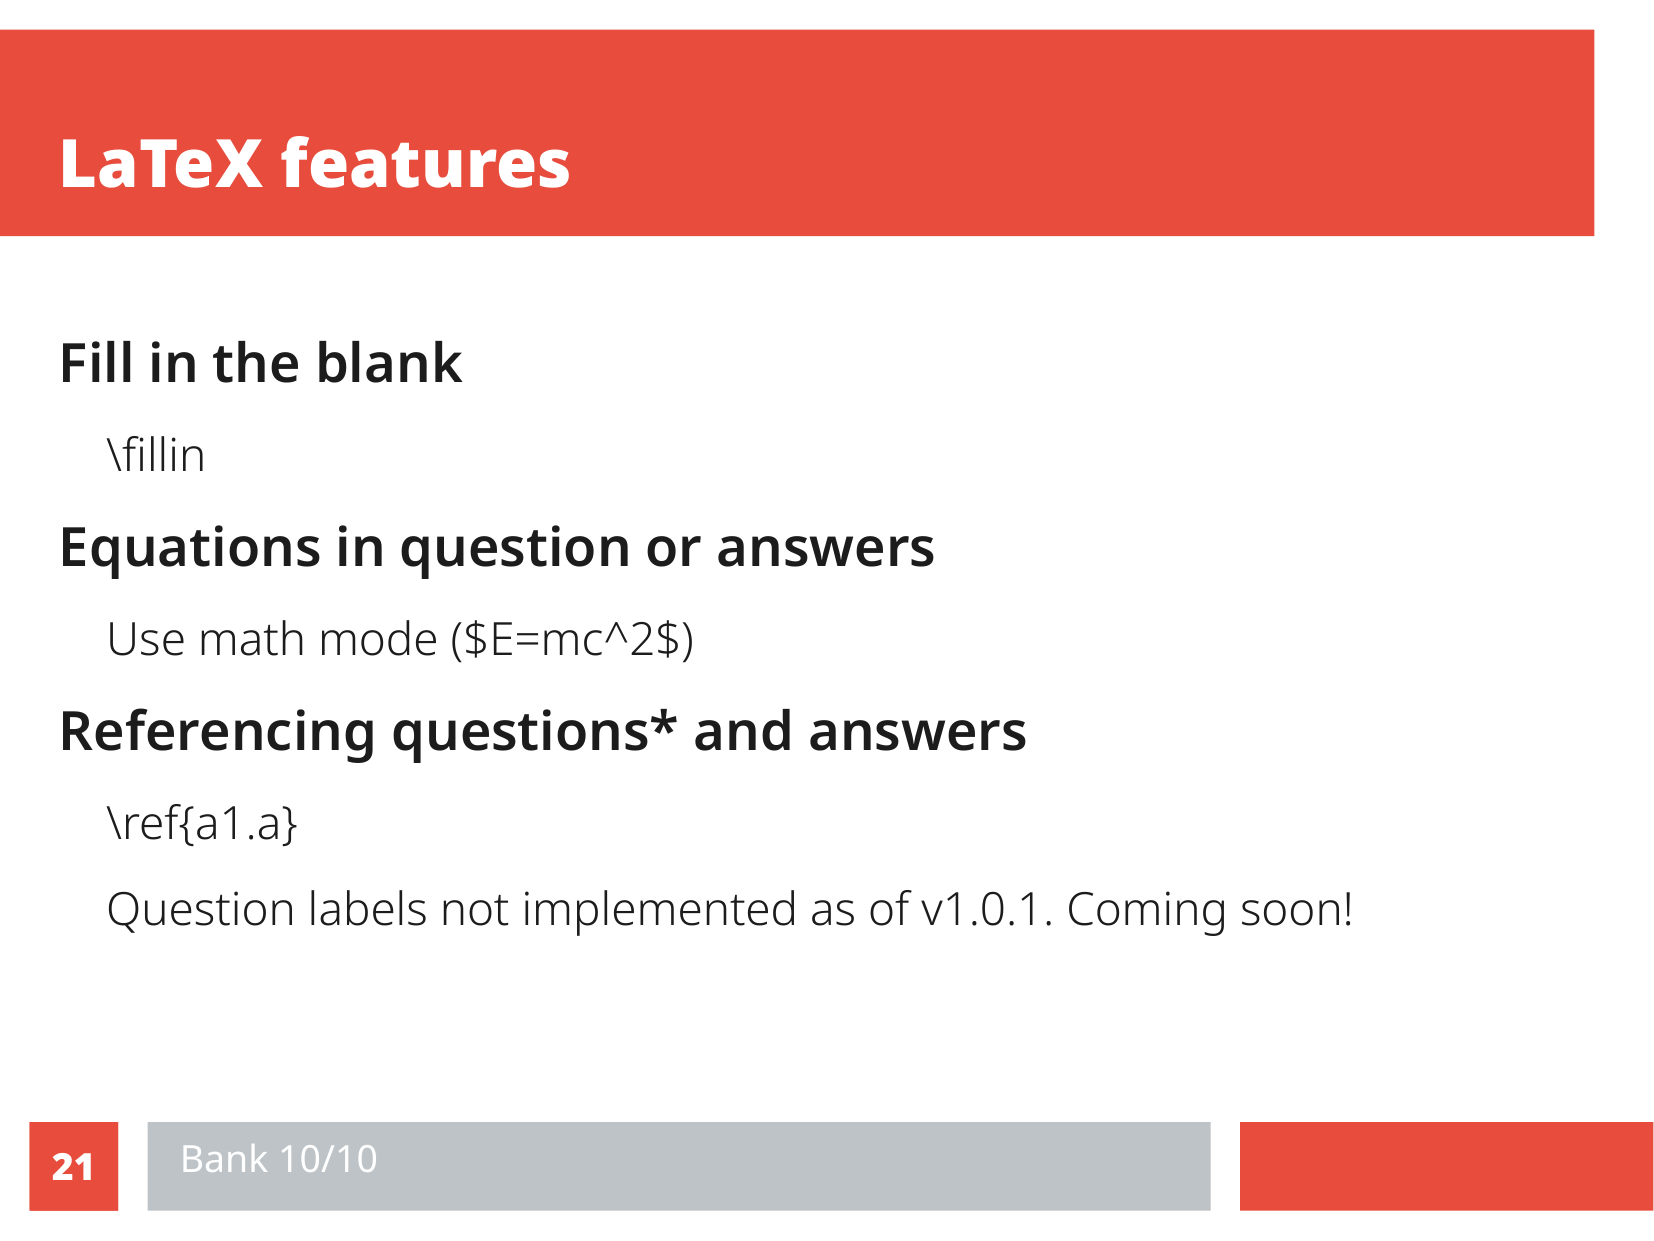

# LaTeX features
Fill in the blank
\fillin
Equations in question or answers
Use math mode ($E=mc^2$)
Referencing questions* and answers
\ref{a1.a}
Question labels not implemented as of v1.0.1. Coming soon!
21
Bank 10/10